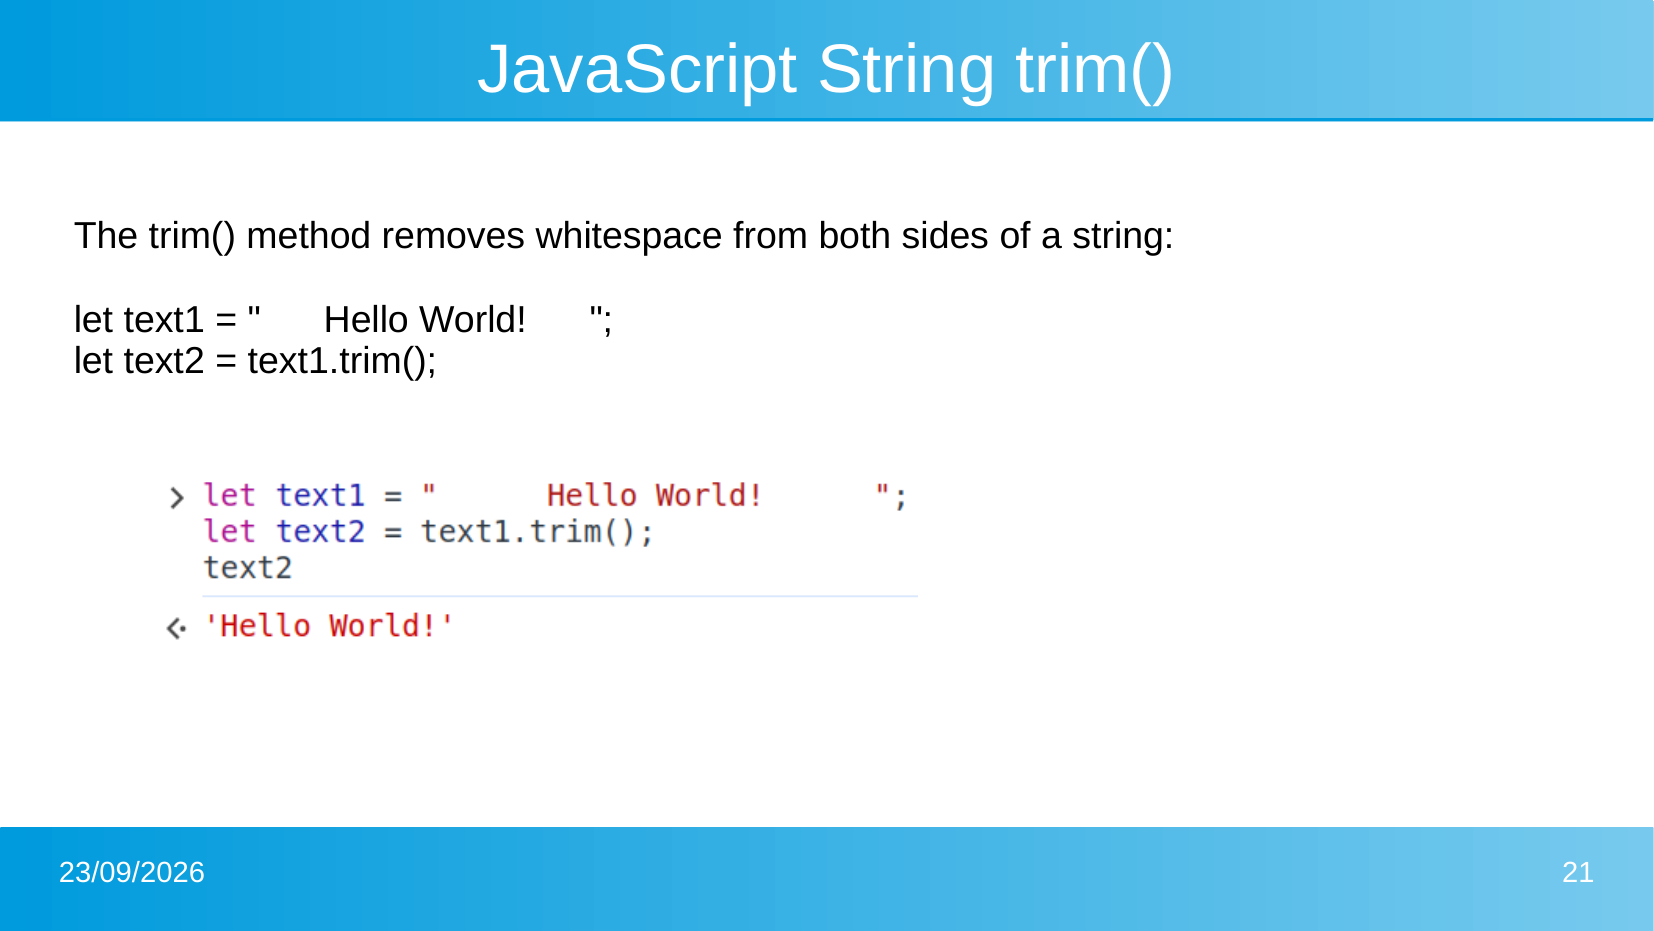

# JavaScript String trim()
The trim() method removes whitespace from both sides of a string:
let text1 = " Hello World! ";
let text2 = text1.trim();
21